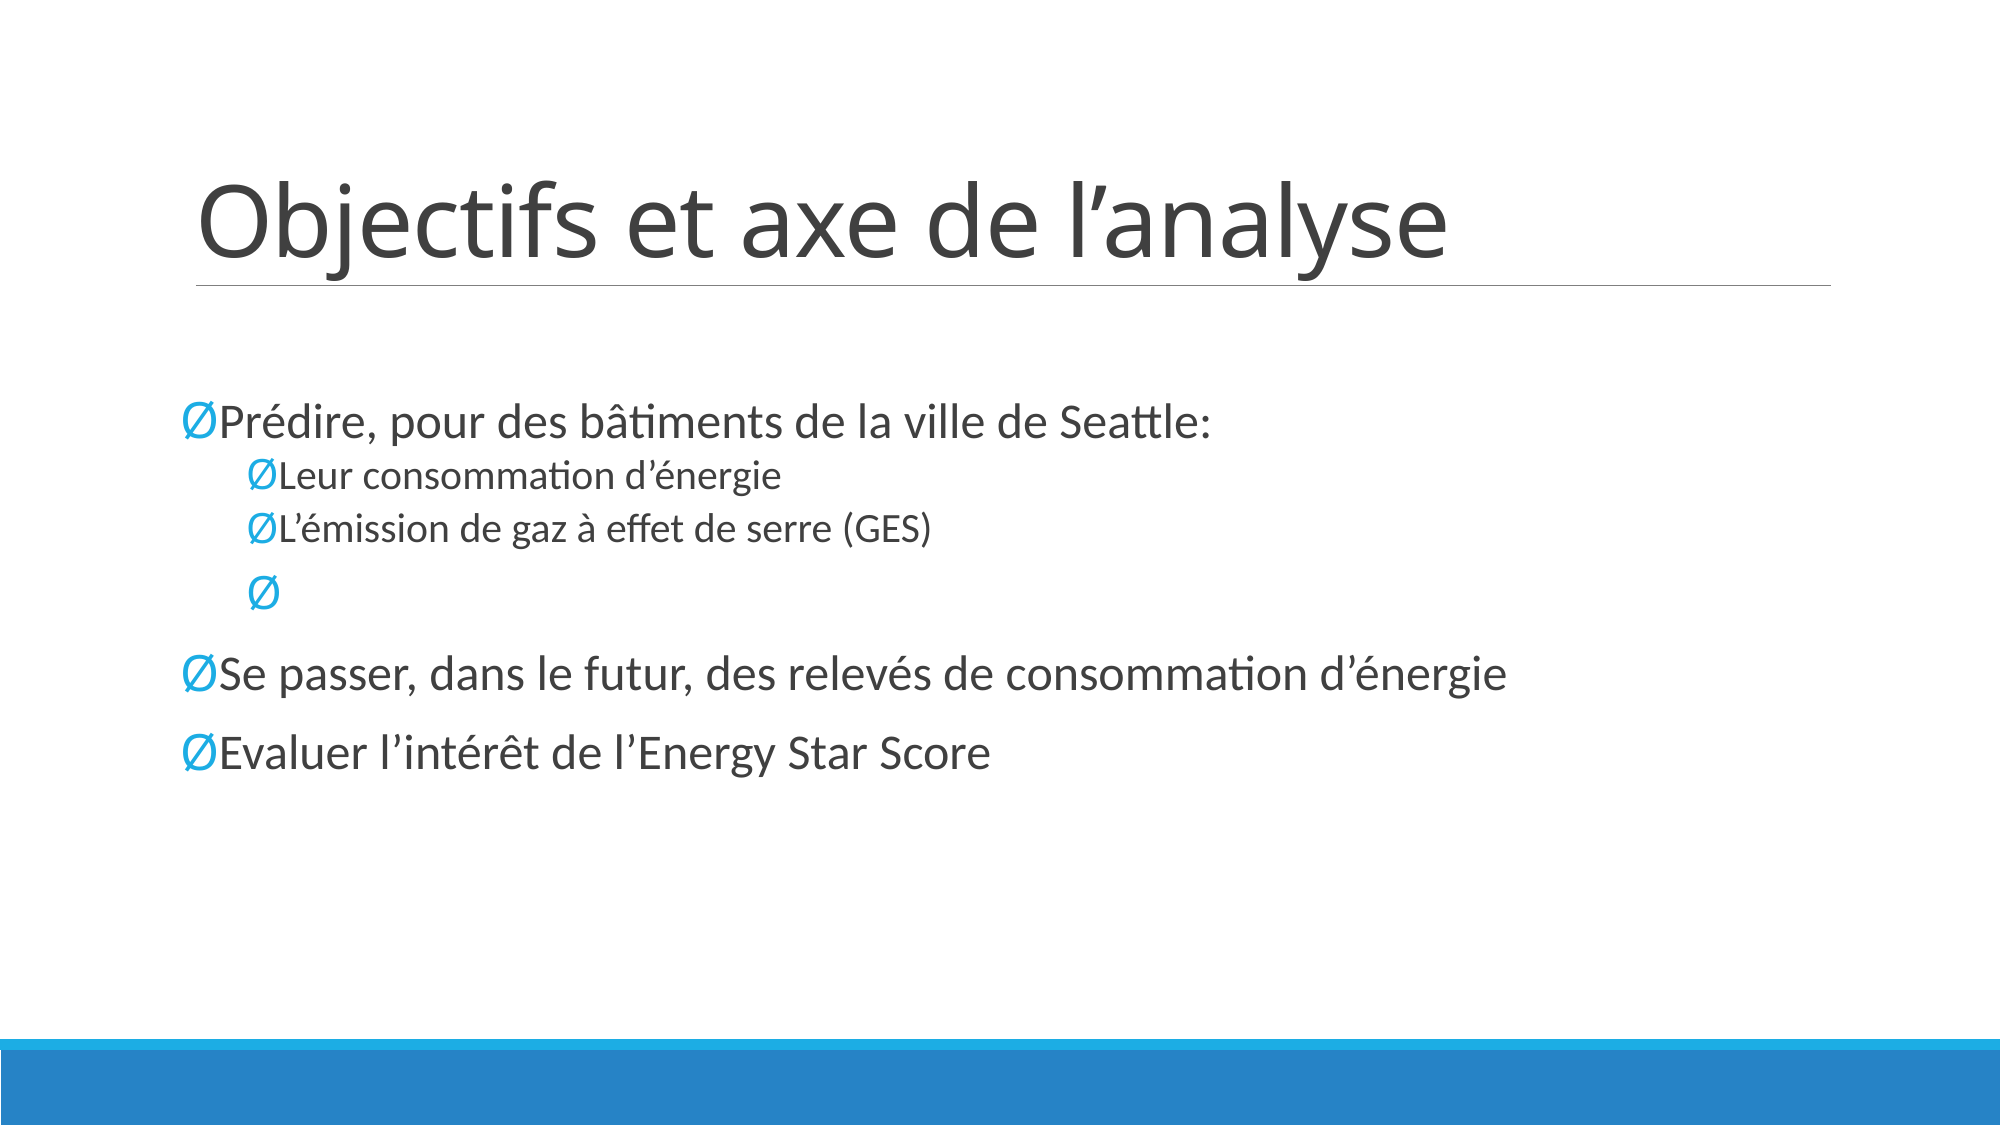

# Objectifs et axe de l’analyse
Prédire, pour des bâtiments de la ville de Seattle:
Leur consommation d’énergie
L’émission de gaz à effet de serre (GES)
Se passer, dans le futur, des relevés de consommation d’énergie
Evaluer l’intérêt de l’Energy Star Score